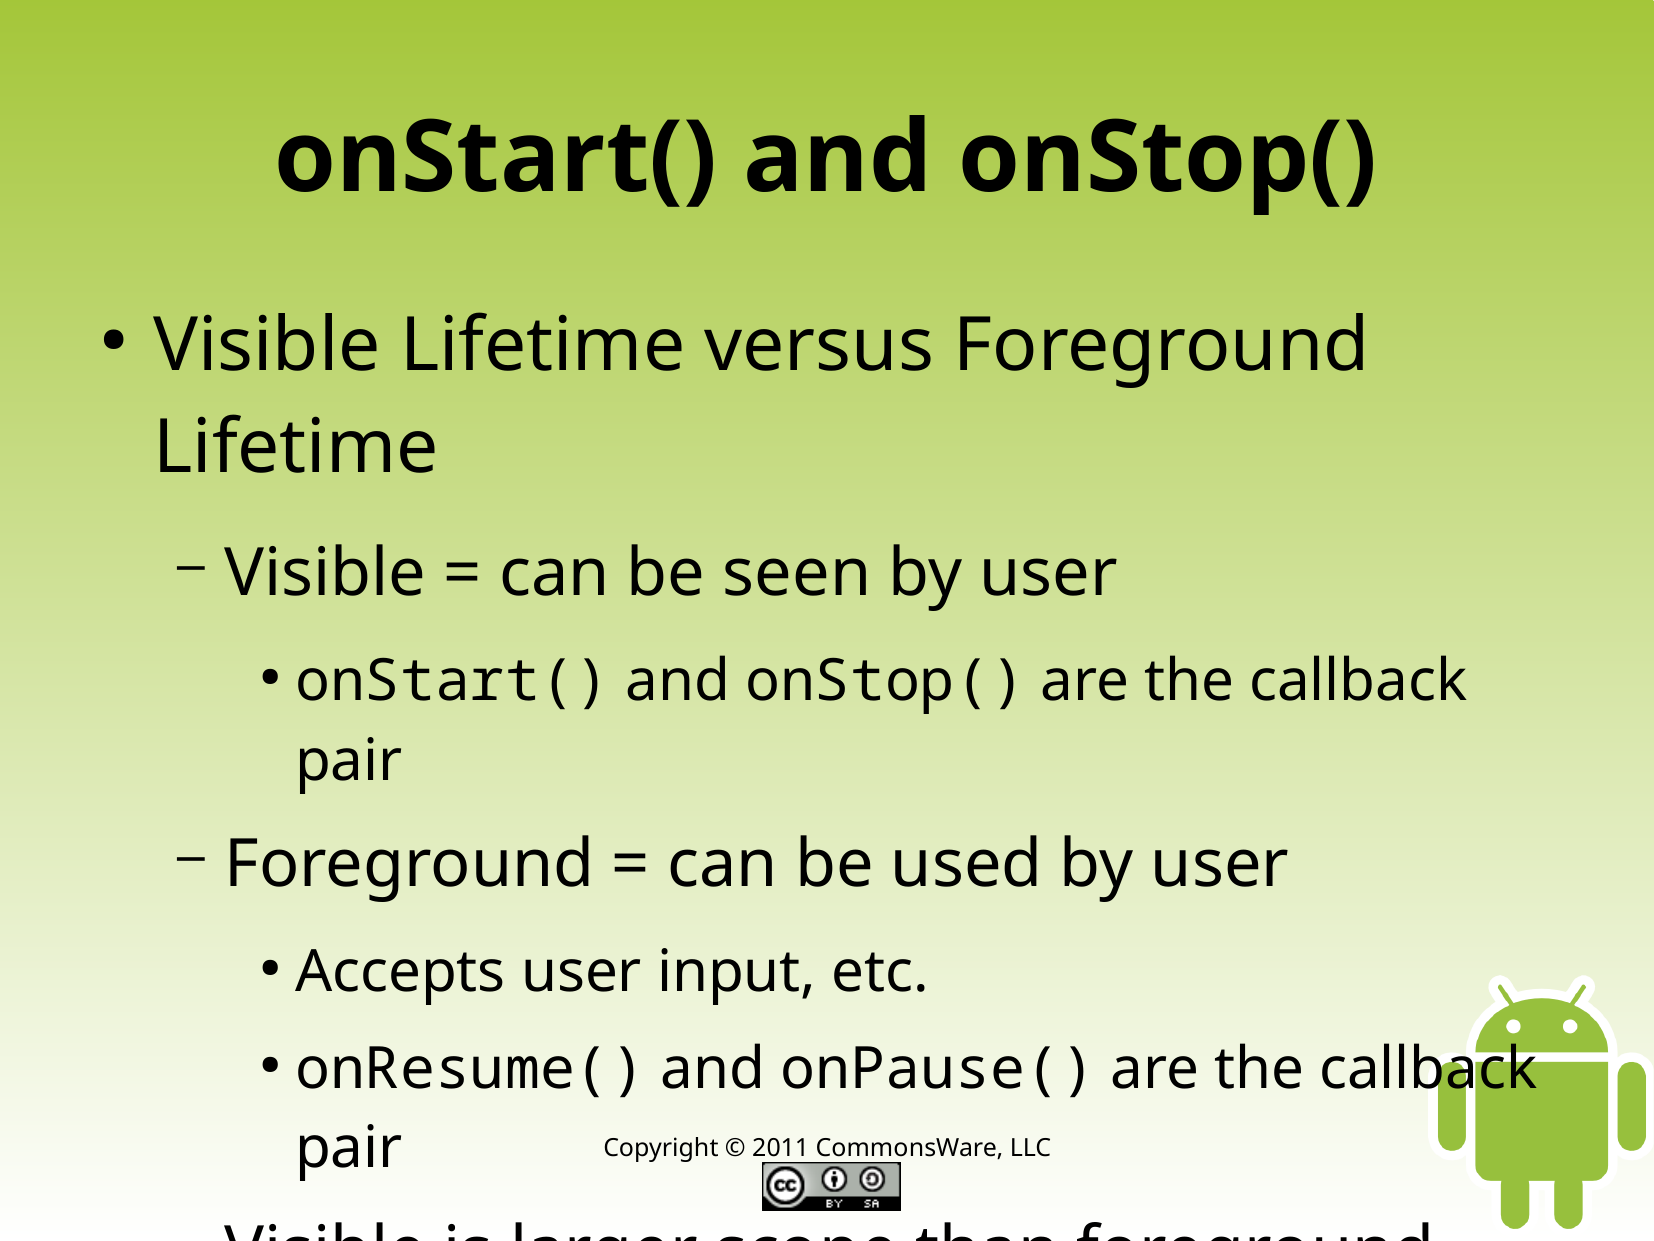

# onStart() and onStop()
Visible Lifetime versus Foreground Lifetime
Visible = can be seen by user
onStart() and onStop() are the callback pair
Foreground = can be used by user
Accepts user input, etc.
onResume() and onPause() are the callback pair
Visible is larger scope than foreground
onStart() called before onResume(),
onStop() called after onPause()